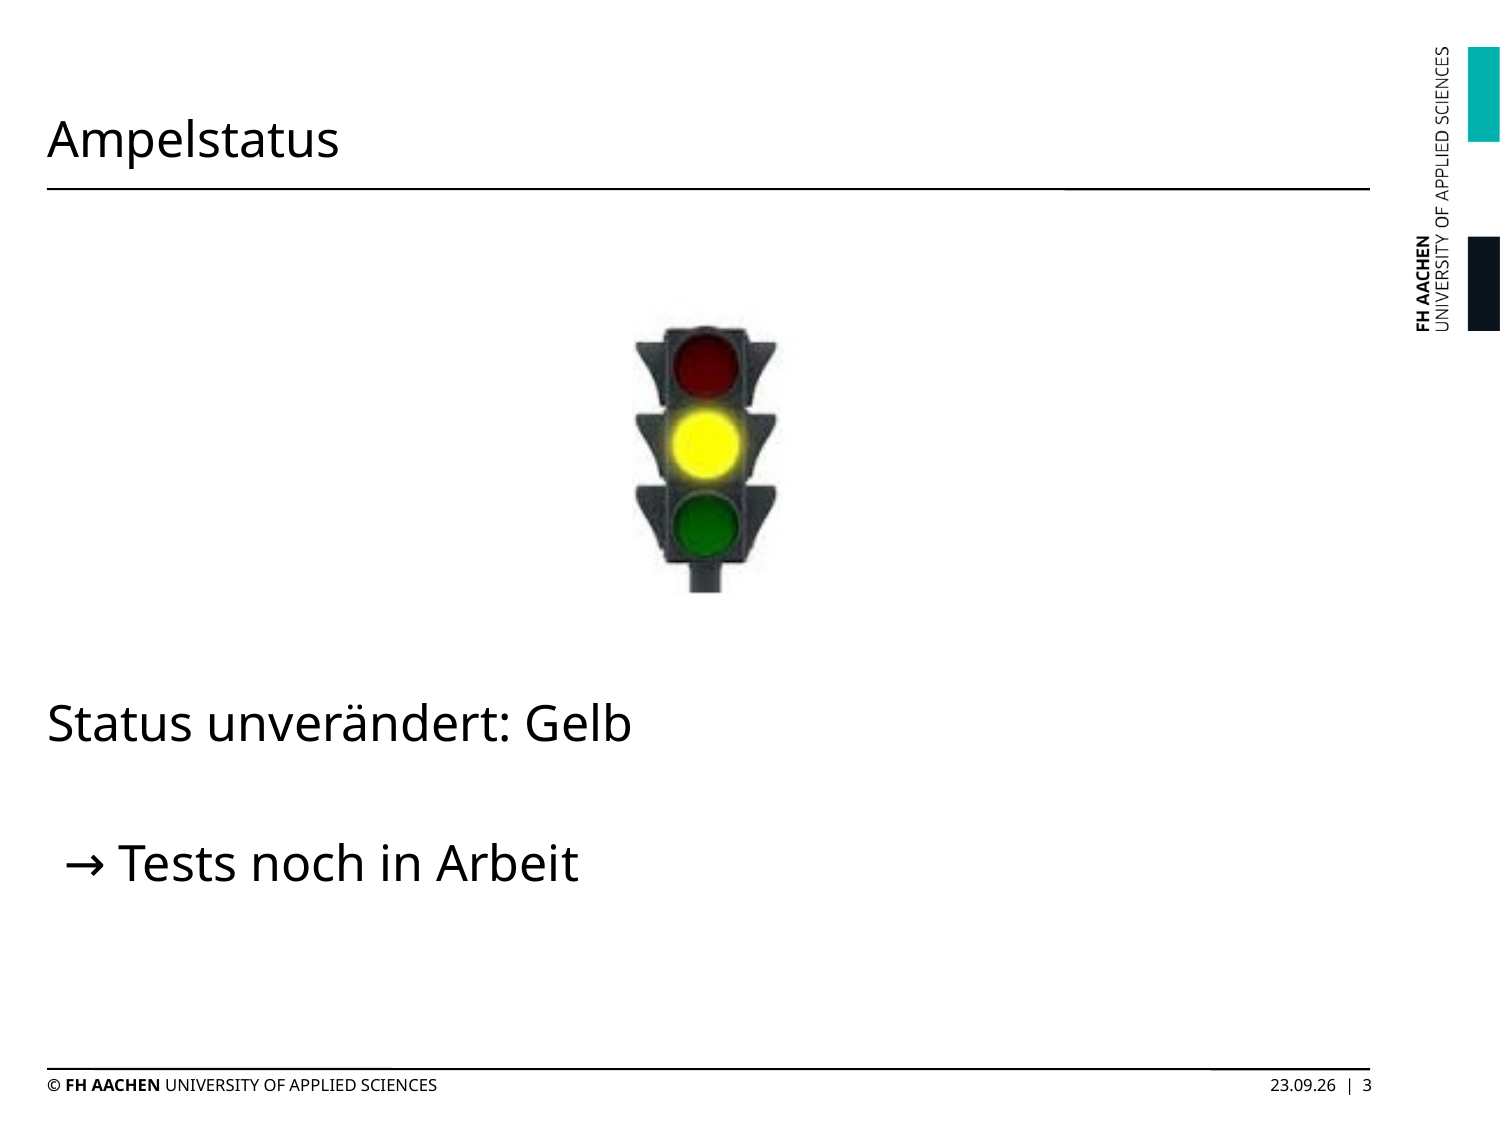

# Ampelstatus
Status unverändert: Gelb
→ Tests noch in Arbeit